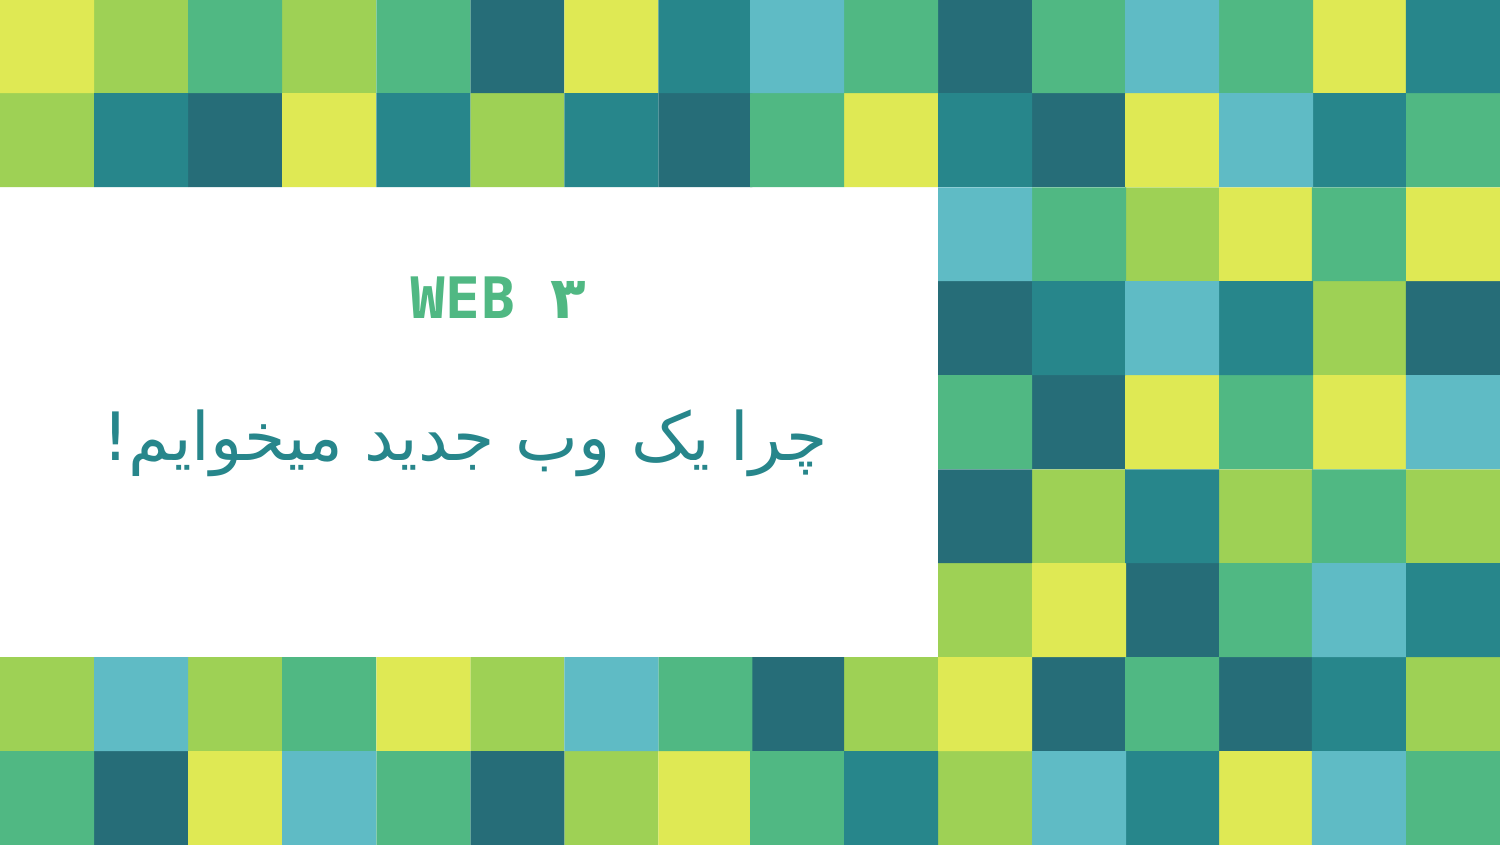

# WEB ۳
چرا یک وب جدید میخوایم!